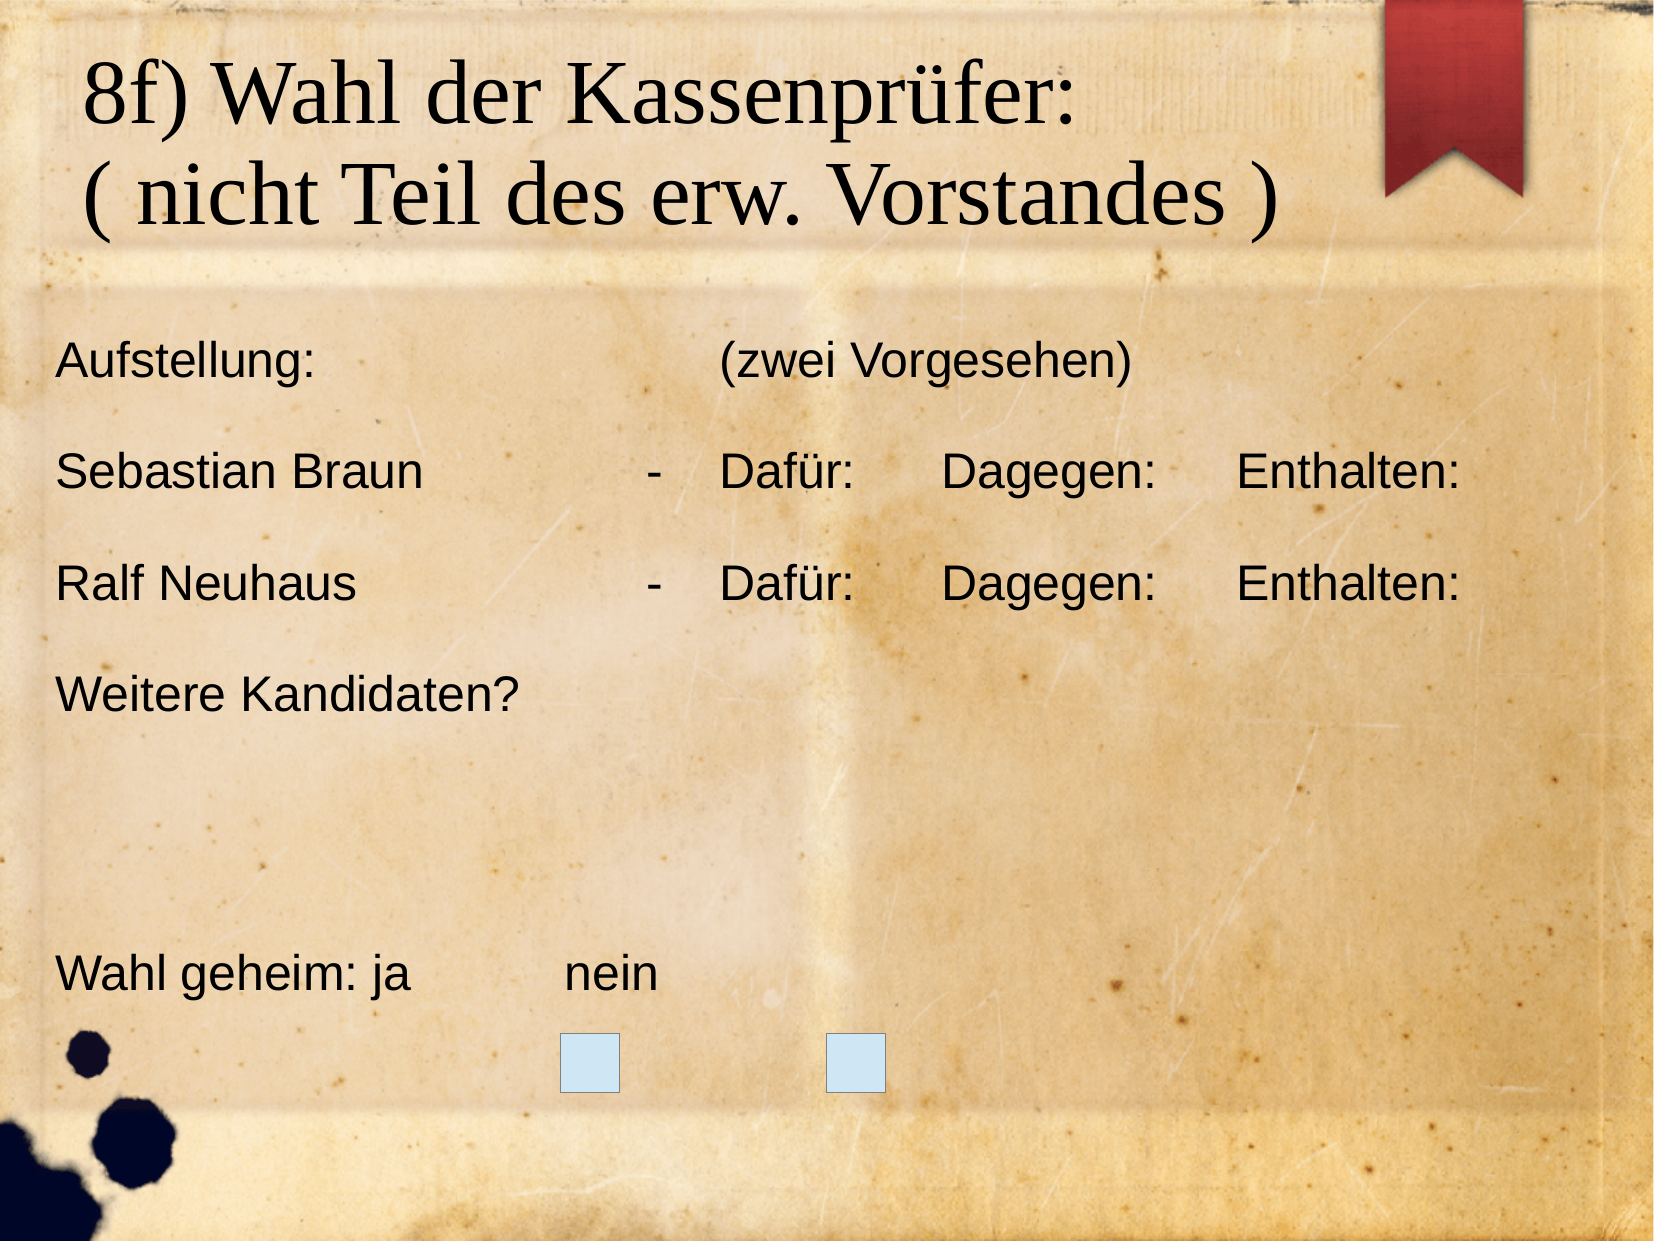

# 8f) Wahl der Kassenprüfer: ( nicht Teil des erw. Vorstandes )
Aufstellung:						(zwei Vorgesehen)
Sebastian Braun			-	Dafür:		Dagegen:		Enthalten:
Ralf Neuhaus				-	Dafür:		Dagegen:		Enthalten:
Weitere Kandidaten?
Wahl geheim: ja nein